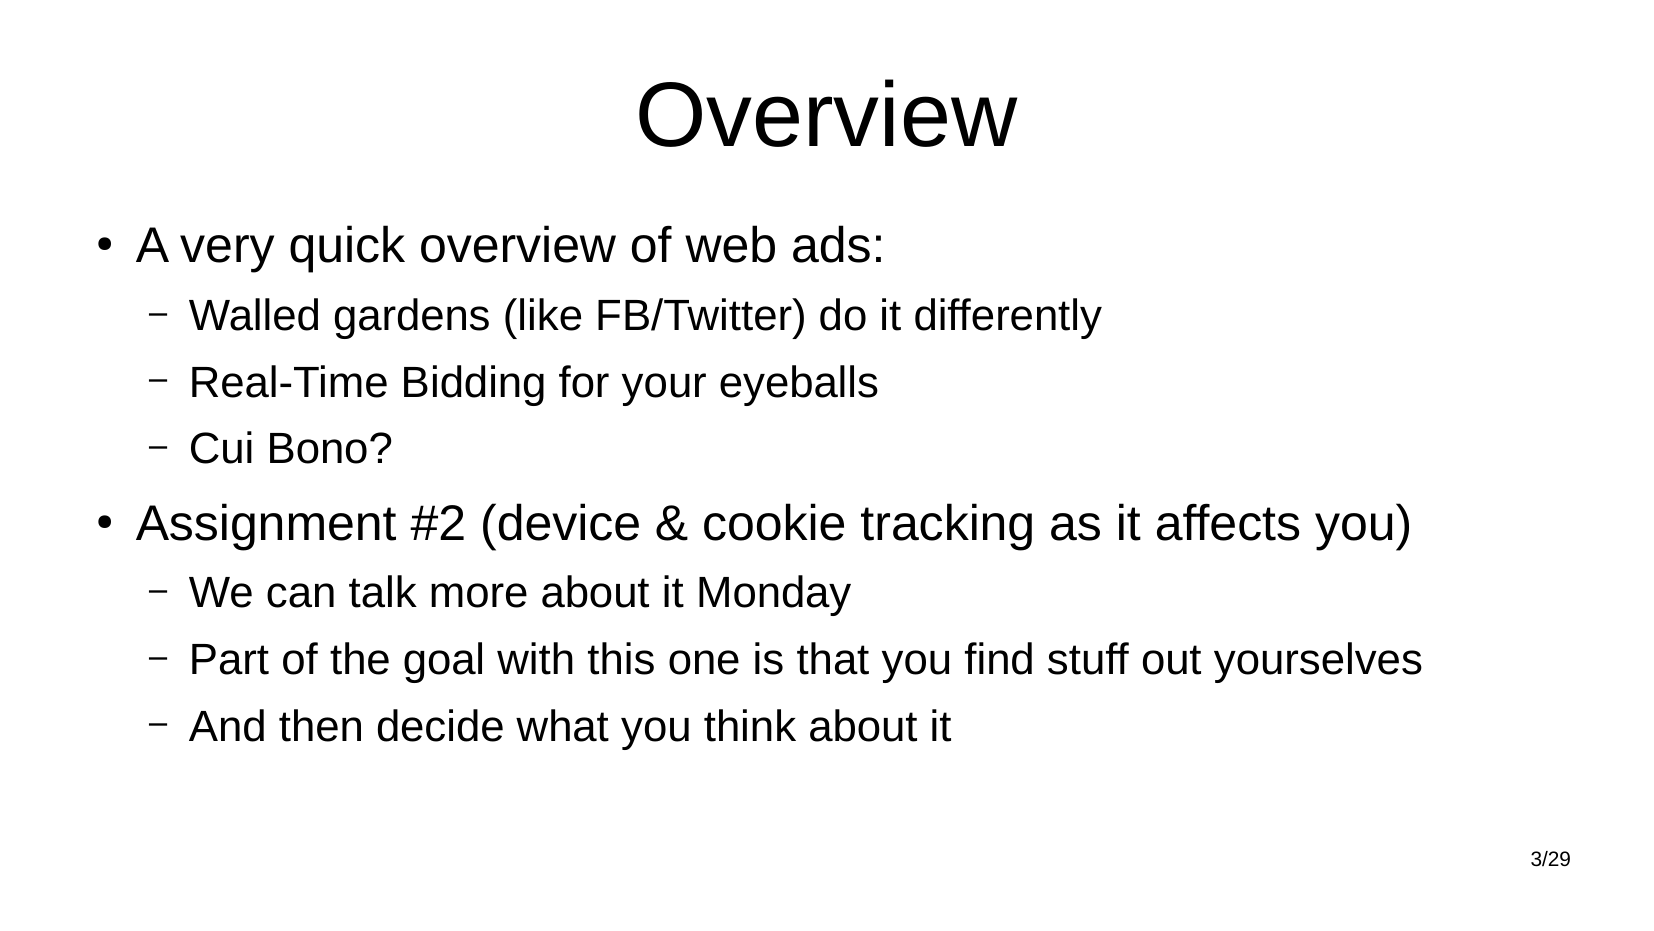

# Overview
A very quick overview of web ads:
Walled gardens (like FB/Twitter) do it differently
Real-Time Bidding for your eyeballs
Cui Bono?
Assignment #2 (device & cookie tracking as it affects you)
We can talk more about it Monday
Part of the goal with this one is that you find stuff out yourselves
And then decide what you think about it
3